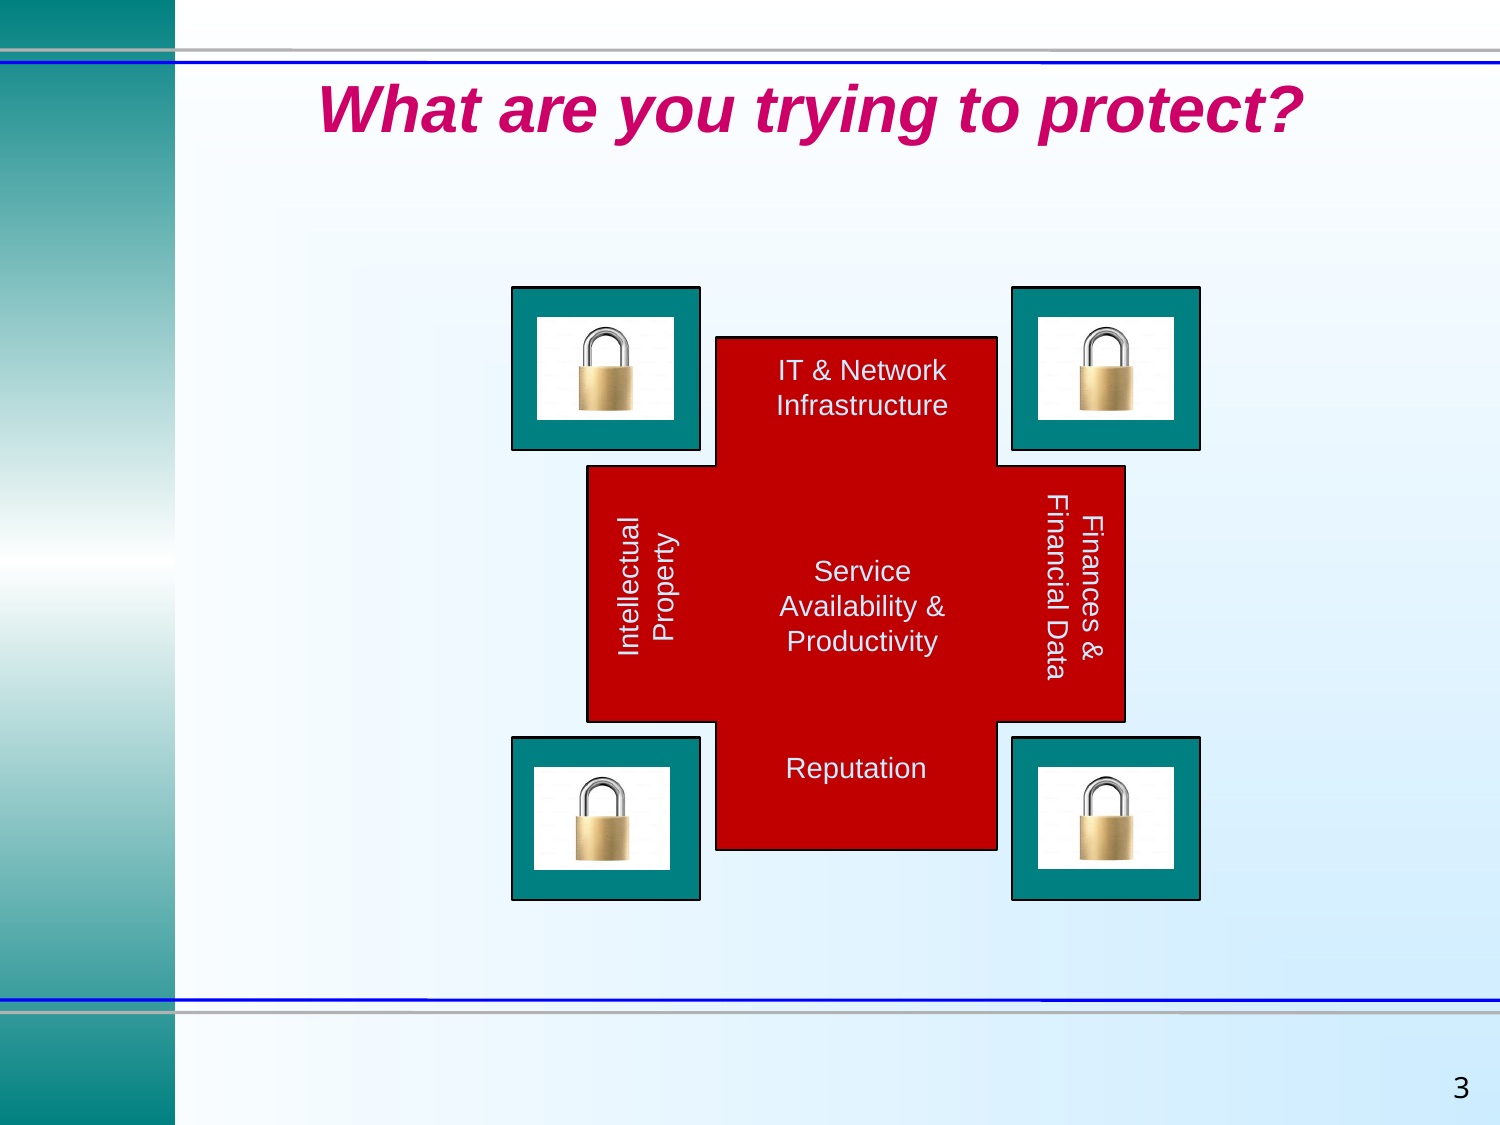

What are you trying to protect?
IT & Network Infrastructure
Intellectual Property
Service Availability & Productivity
Finances & Financial Data
Reputation